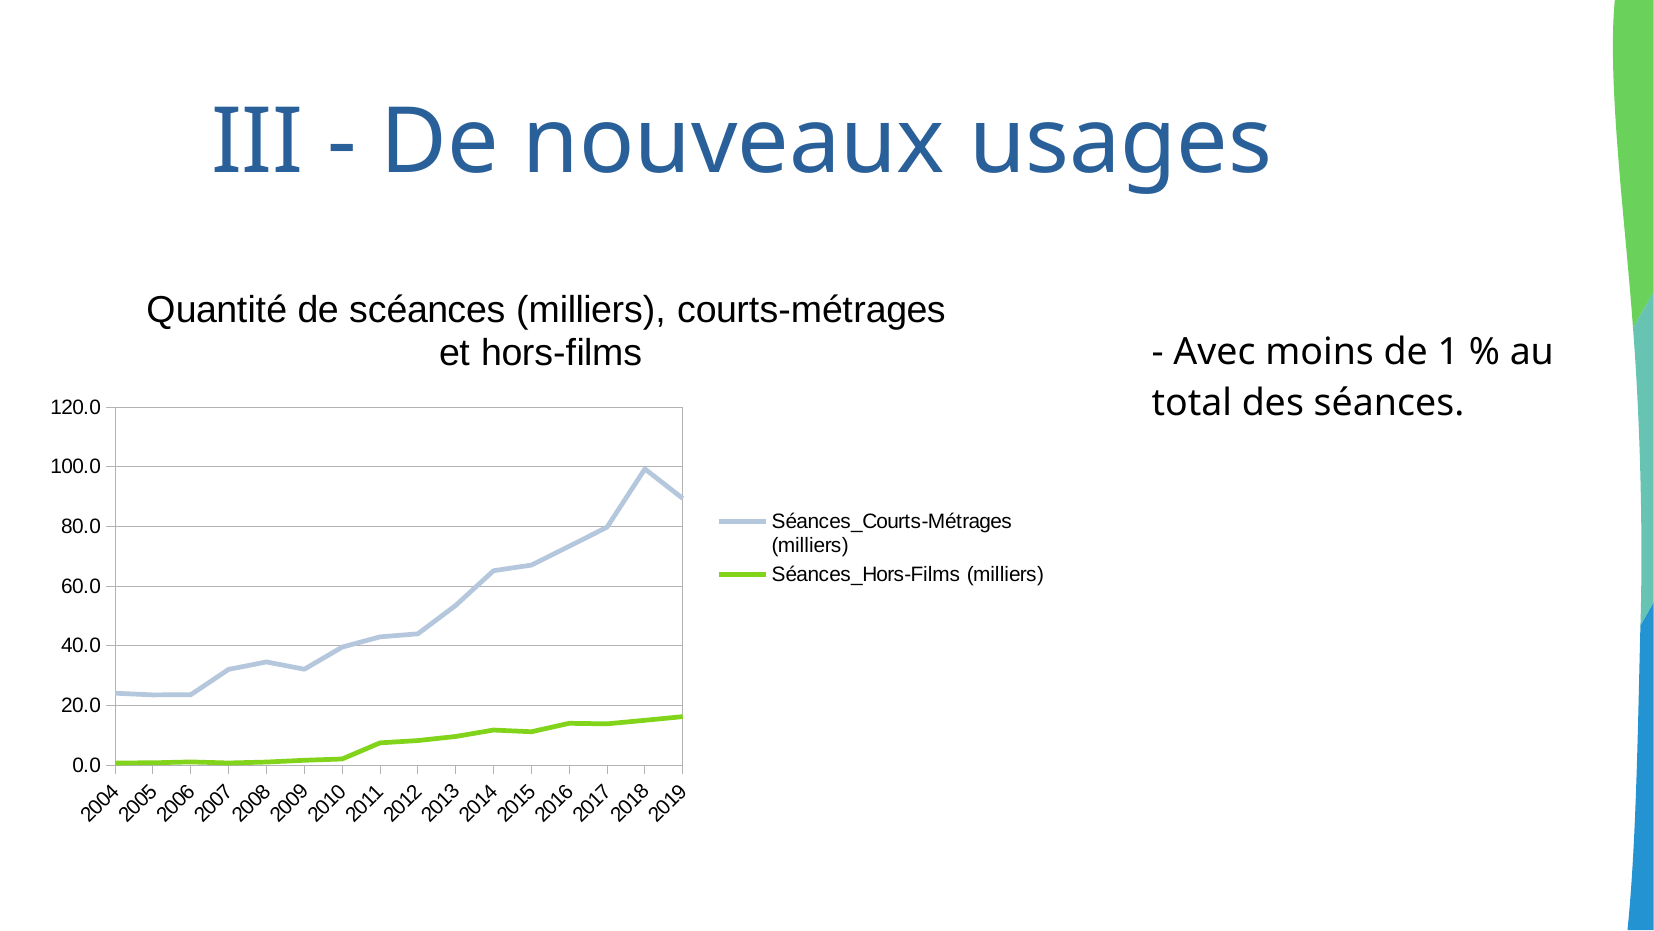

# III - De nouveaux usages
### Chart: Quantité de scéances (milliers), courts-métrages et hors-films
| Category | Séances_Courts-Métrages (milliers) | Séances_Hors-Films (milliers) |
|---|---|---|
| 2004 | 24074.0 | 691.0 |
| 2005 | 23508.0 | 721.0 |
| 2006 | 23573.0 | 1024.0 |
| 2007 | 32073.0 | 657.0 |
| 2008 | 34565.0 | 984.0 |
| 2009 | 32128.0 | 1582.0 |
| 2010 | 39533.0 | 2002.0 |
| 2011 | 42991.0 | 7419.0 |
| 2012 | 43984.0 | 8198.0 |
| 2013 | 53517.0 | 9567.0 |
| 2014 | 65165.0 | 11715.0 |
| 2015 | 67044.0 | 11154.0 |
| 2016 | 73396.0 | 13975.0 |
| 2017 | 79789.0 | 13796.0 |
| 2018 | 99329.0 | 14988.0 |
| 2019 | 89431.0 | 16225.0 |- Avec moins de 1 % au total des séances.